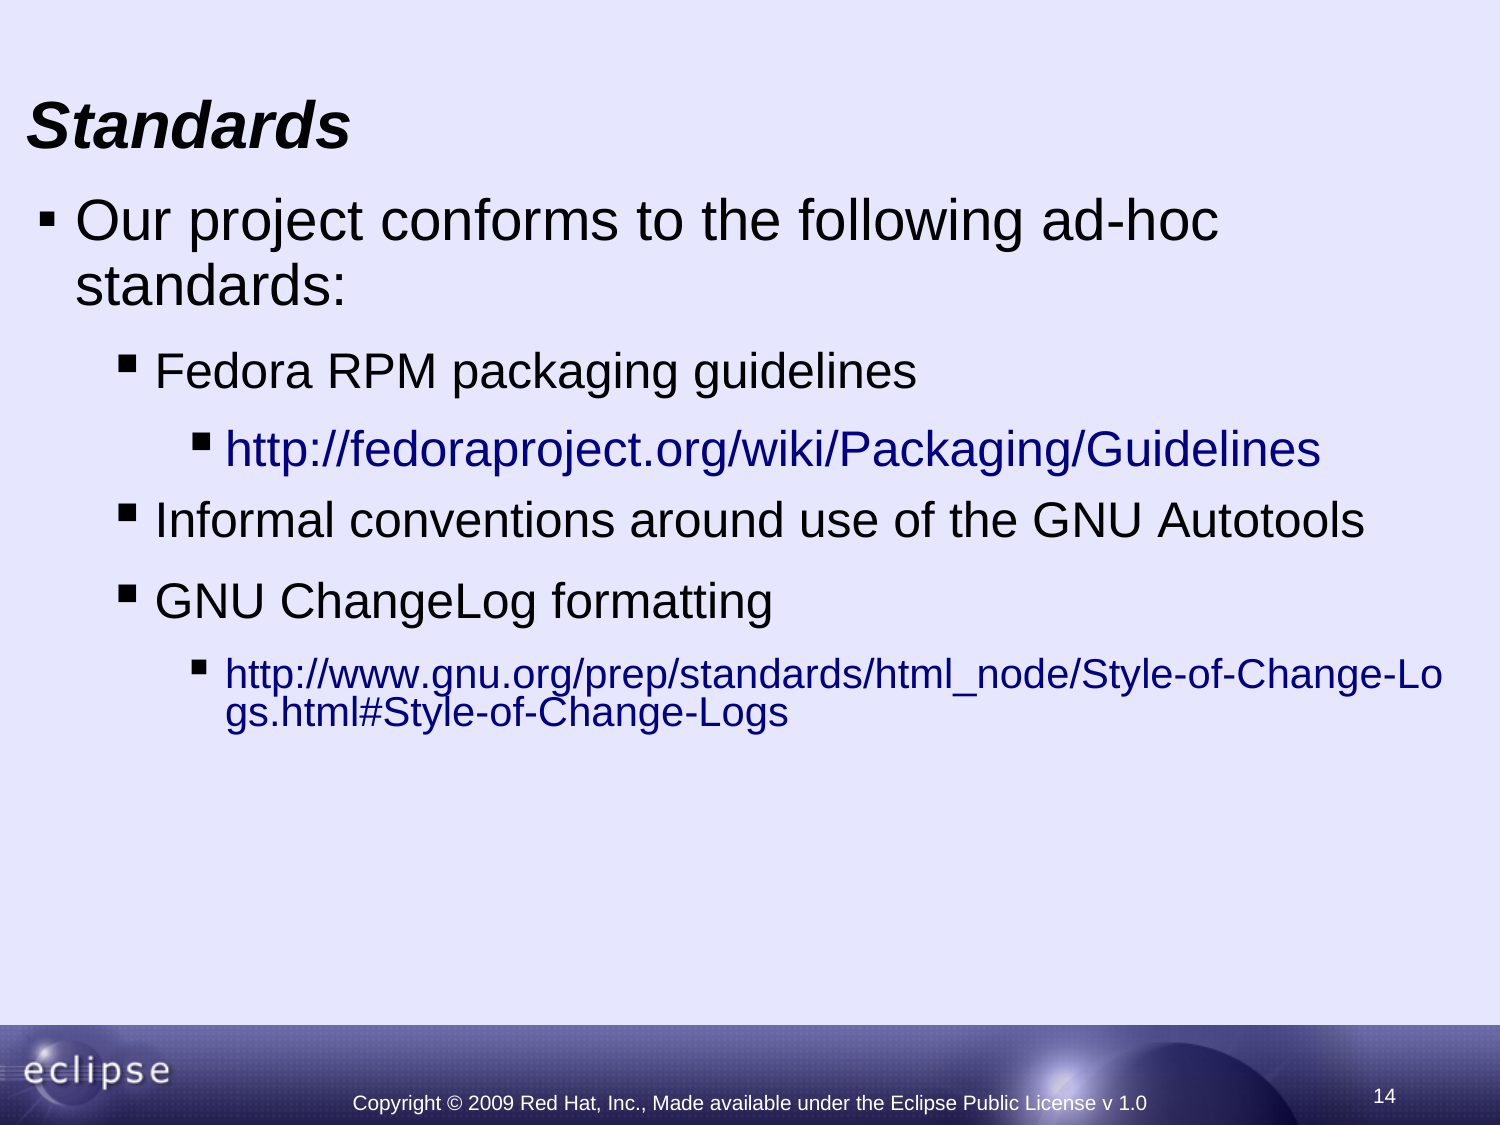

# Standards
Our project conforms to the following ad-hoc standards:
Fedora RPM packaging guidelines
http://fedoraproject.org/wiki/Packaging/Guidelines
Informal conventions around use of the GNU Autotools
GNU ChangeLog formatting
http://www.gnu.org/prep/standards/html_node/Style-of-Change-Logs.html#Style-of-Change-Logs